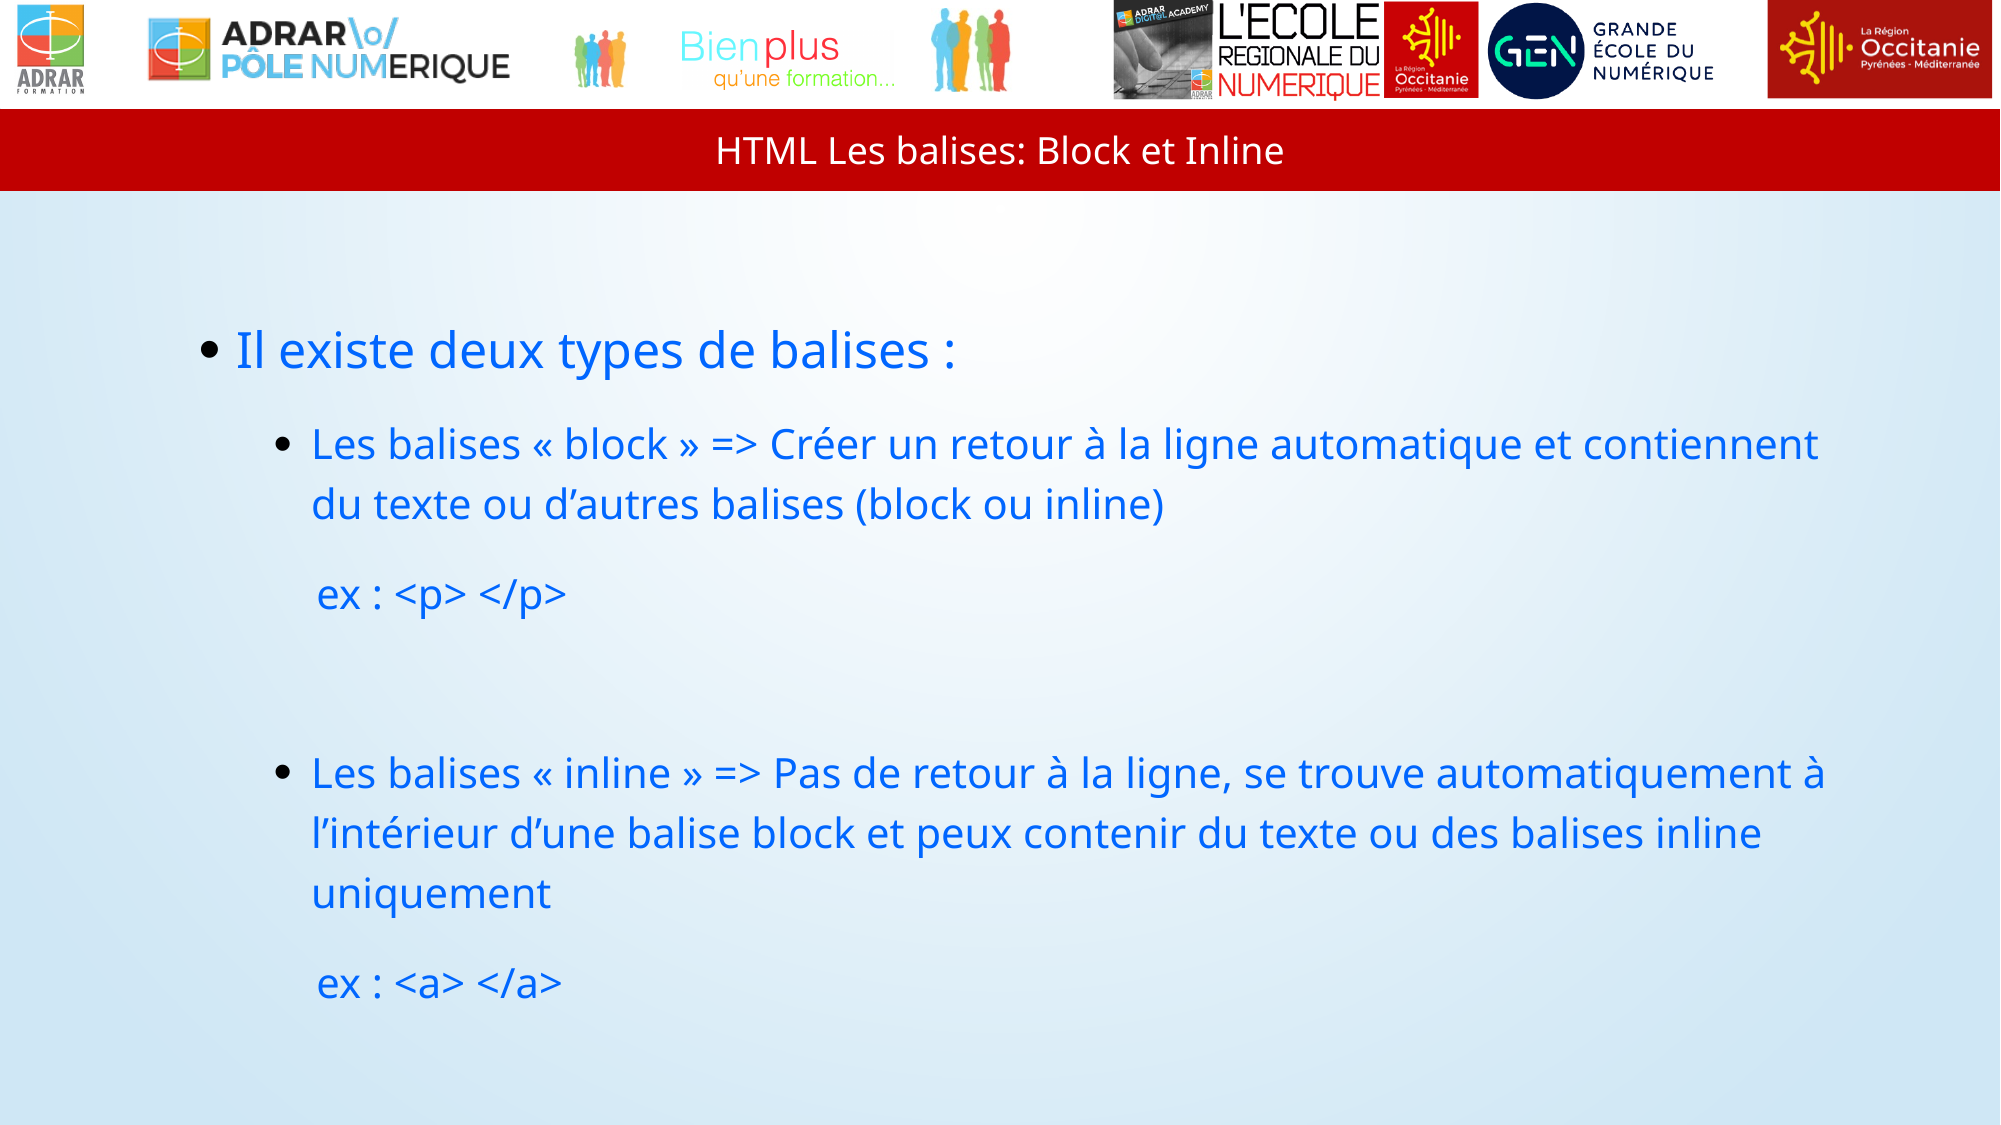

HTML Les balises: Block et Inline
# Il existe deux types de balises :
Les balises « block » => Créer un retour à la ligne automatique et contiennent du texte ou d’autres balises (block ou inline)
 ex : <p> </p>
Les balises « inline » => Pas de retour à la ligne, se trouve automatiquement à l’intérieur d’une balise block et peux contenir du texte ou des balises inline uniquement
 ex : <a> </a>